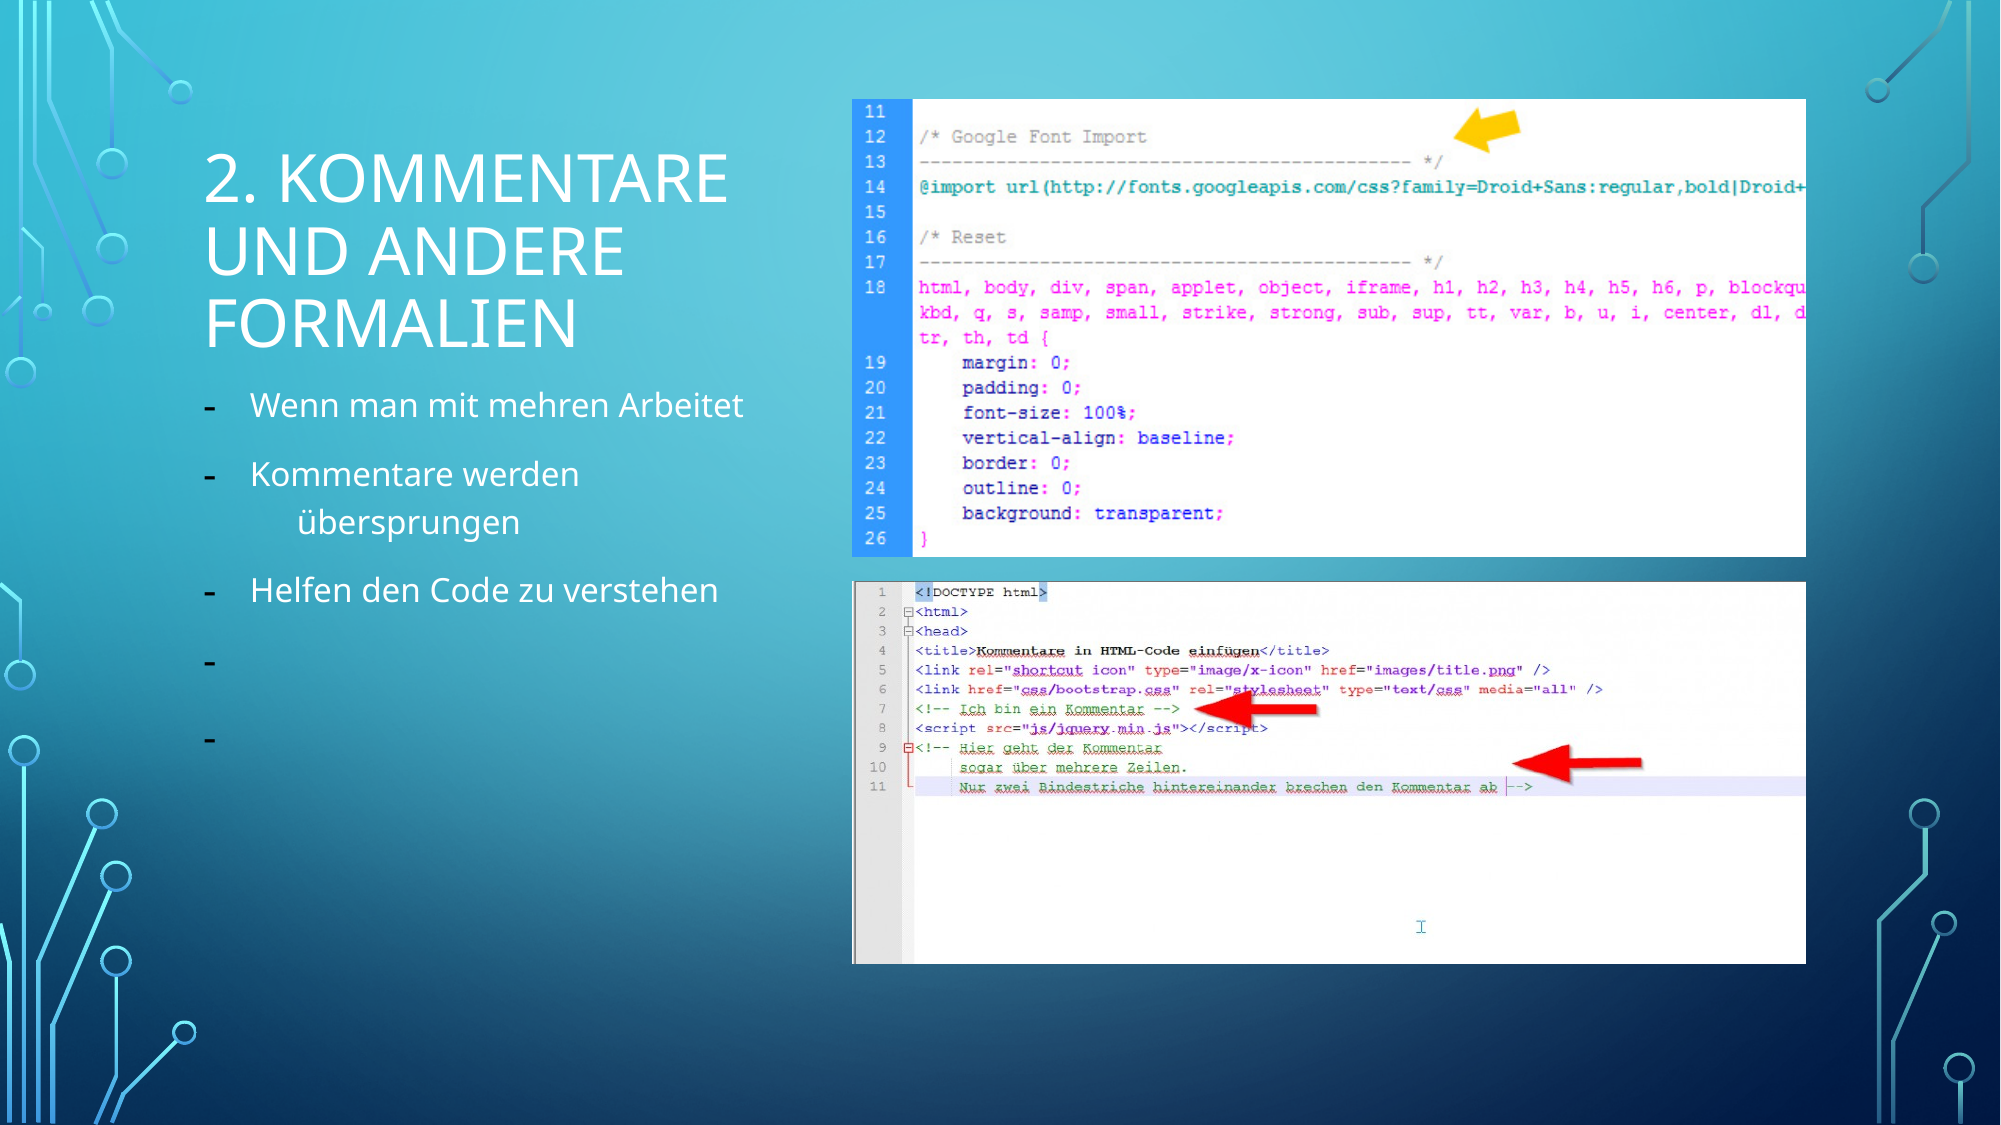

# 2. Kommentare und andere formalien
Wenn man mit mehren Arbeitet
Kommentare werden übersprungen
Helfen den Code zu verstehen